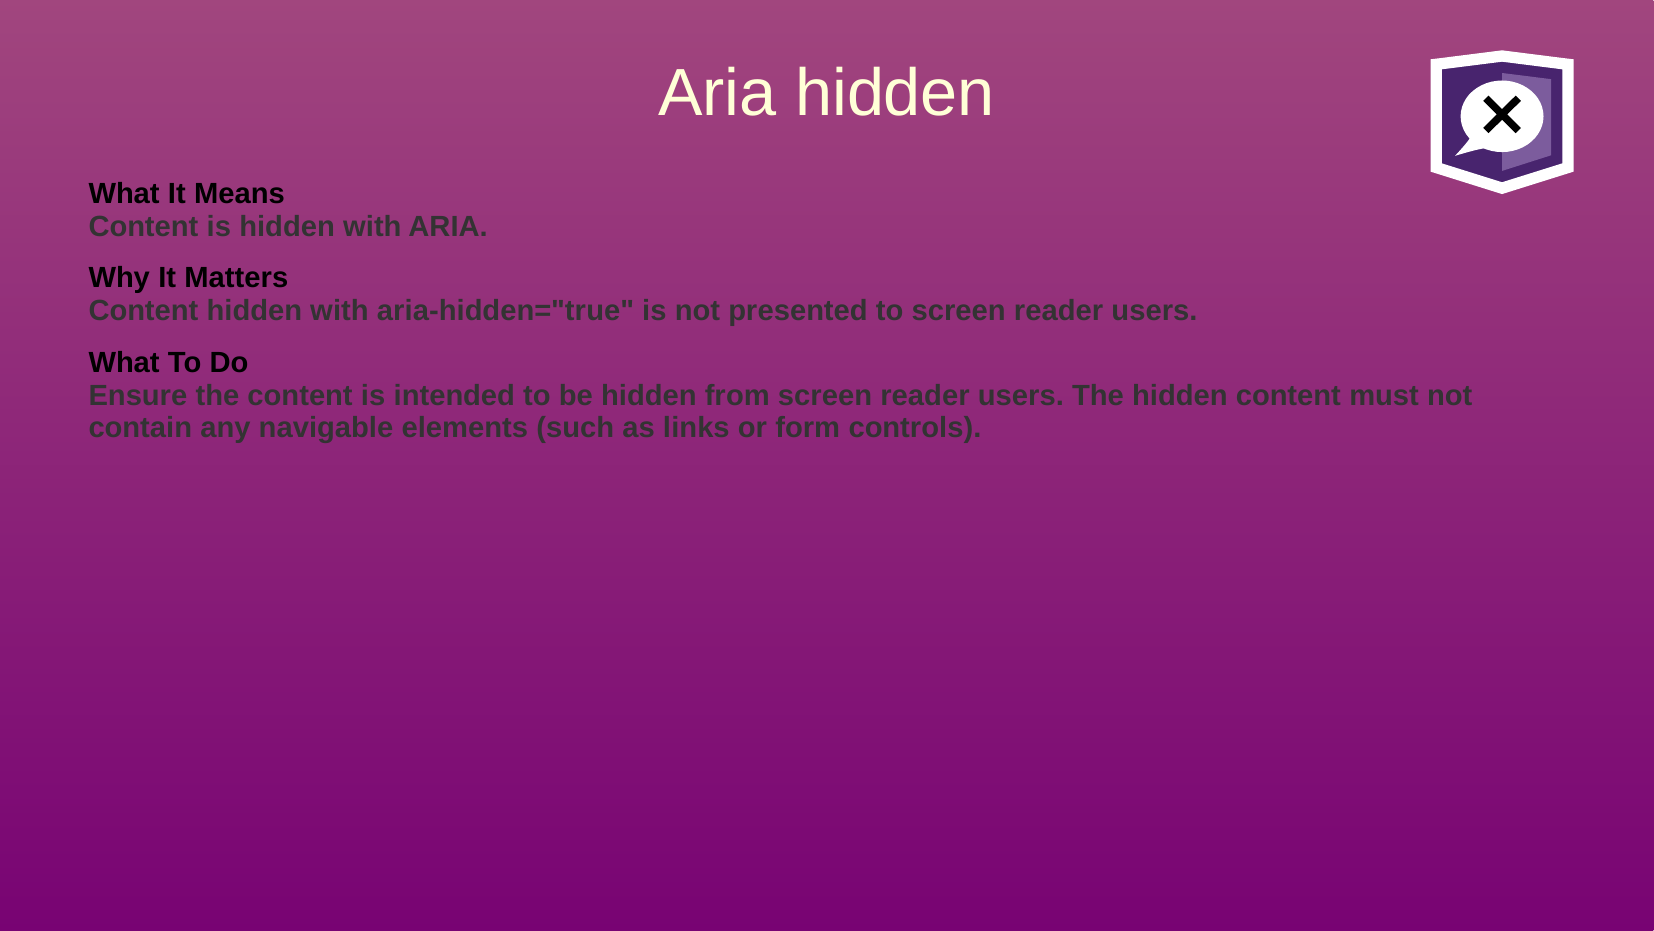

# Aria hidden
What It Means
Content is hidden with ARIA.
Why It Matters
Content hidden with aria-hidden="true" is not presented to screen reader users.
What To Do
Ensure the content is intended to be hidden from screen reader users. The hidden content must not contain any navigable elements (such as links or form controls).